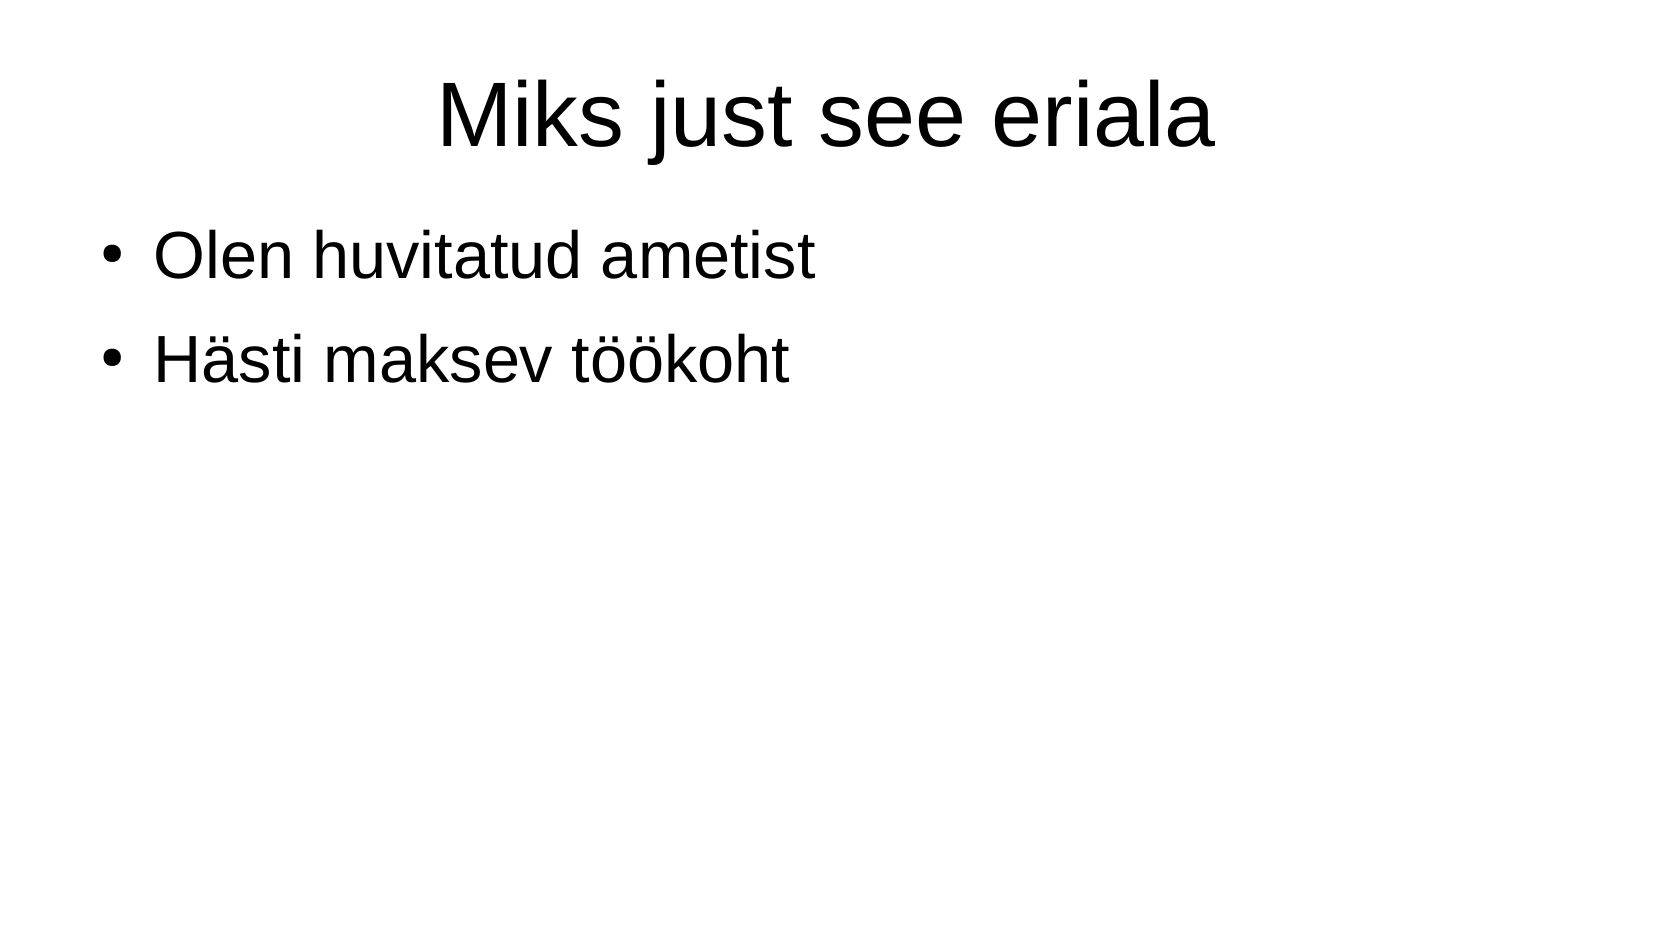

# Miks just see eriala
Olen huvitatud ametist
Hästi maksev töökoht